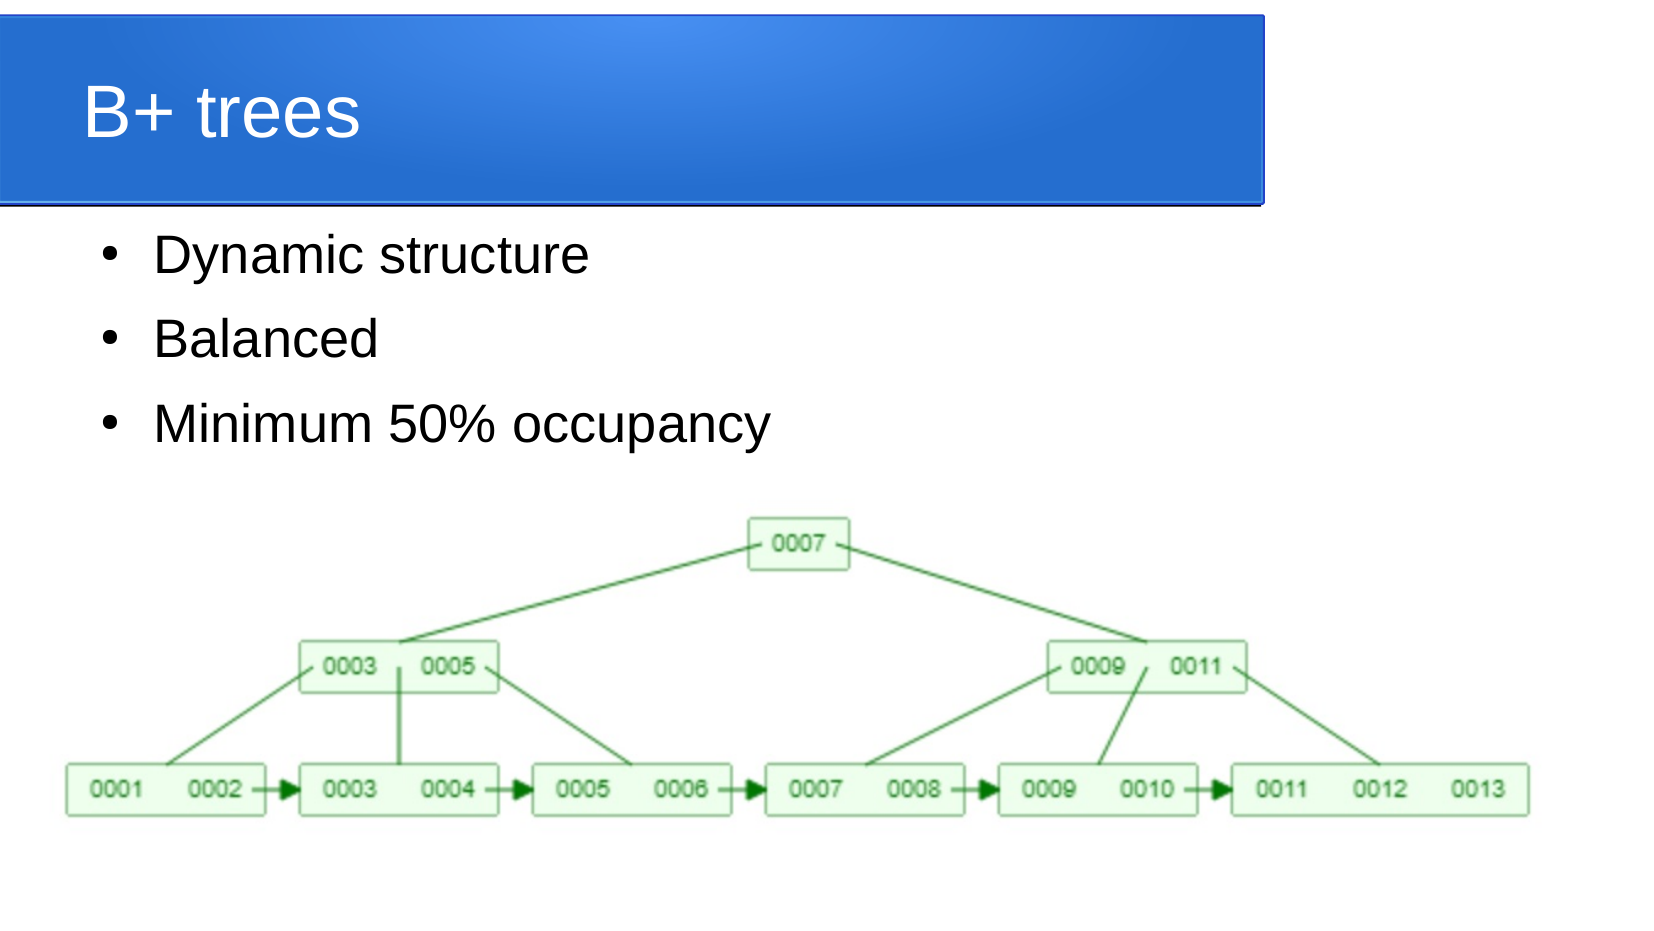

# B+ trees
Dynamic structure
Balanced
Minimum 50% occupancy